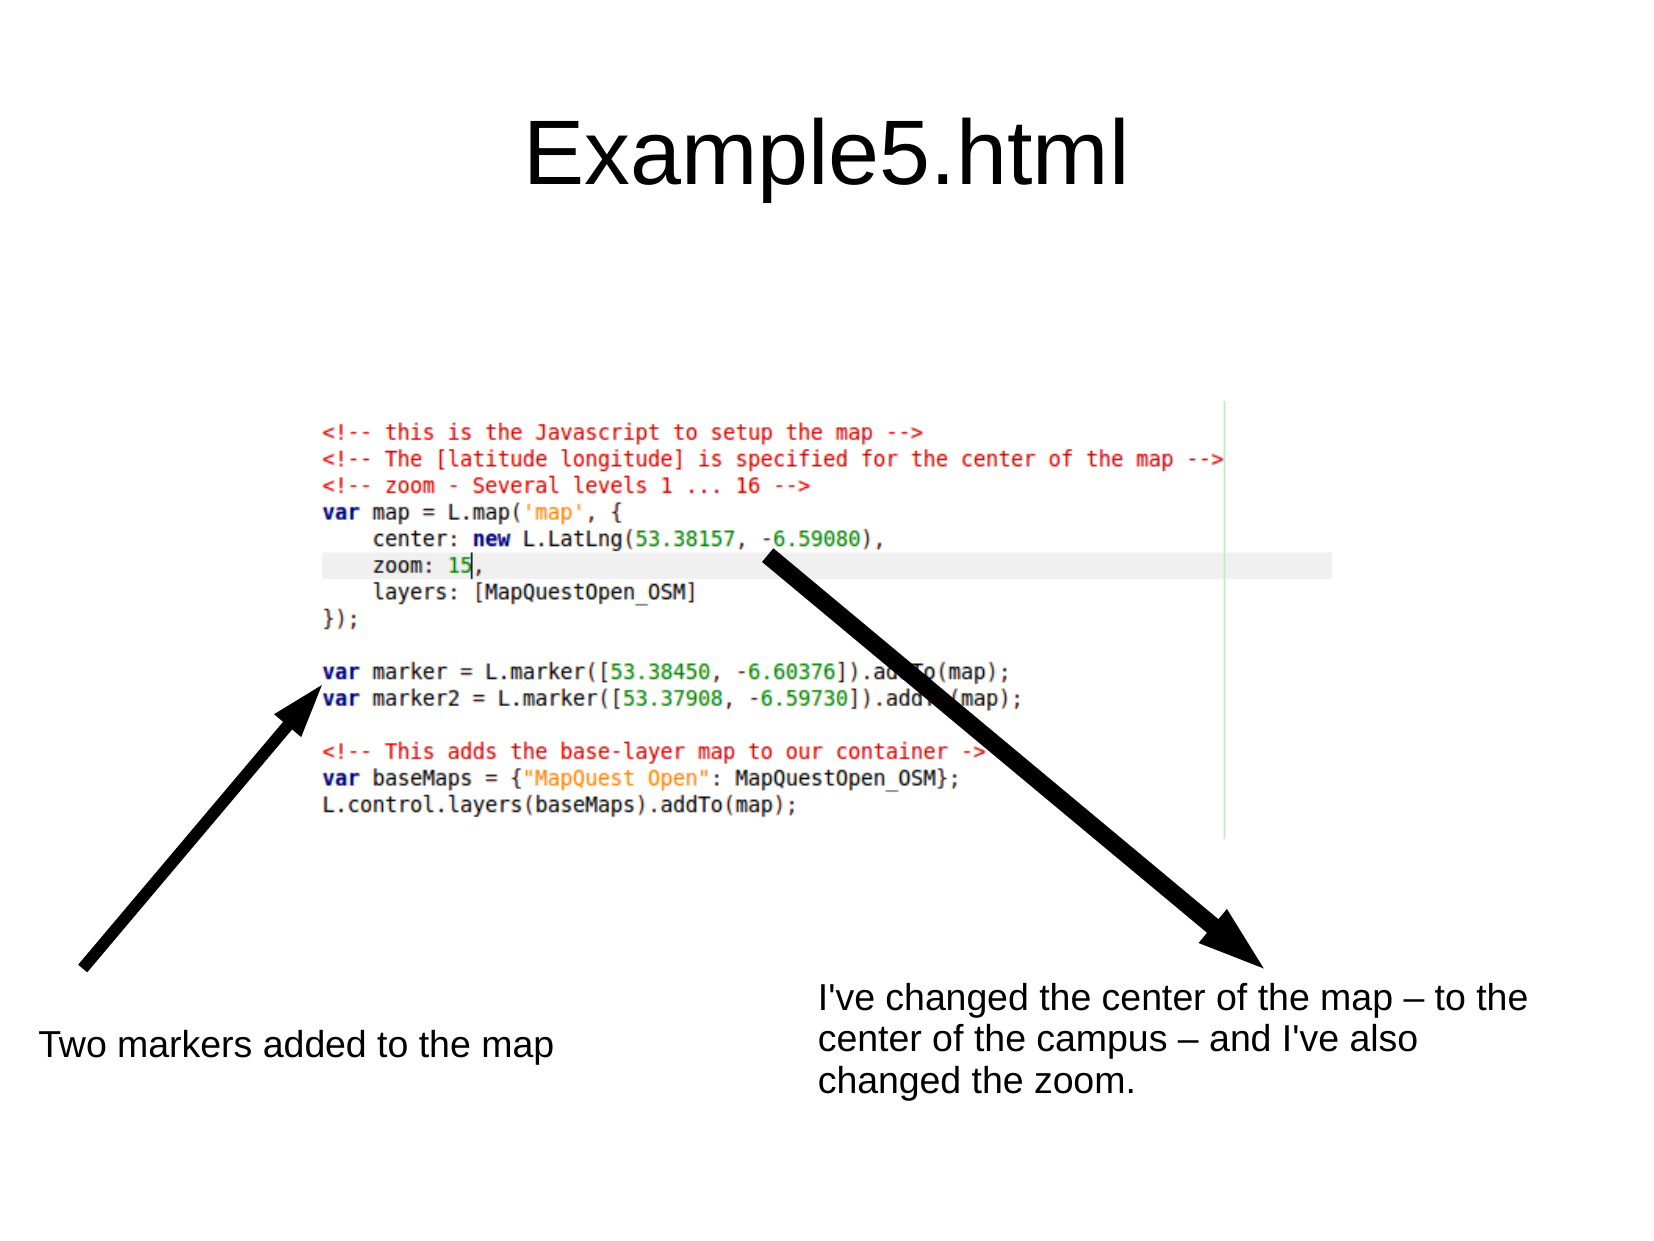

# Example5.html
I've changed the center of the map – to the center of the campus – and I've also changed the zoom.
Two markers added to the map